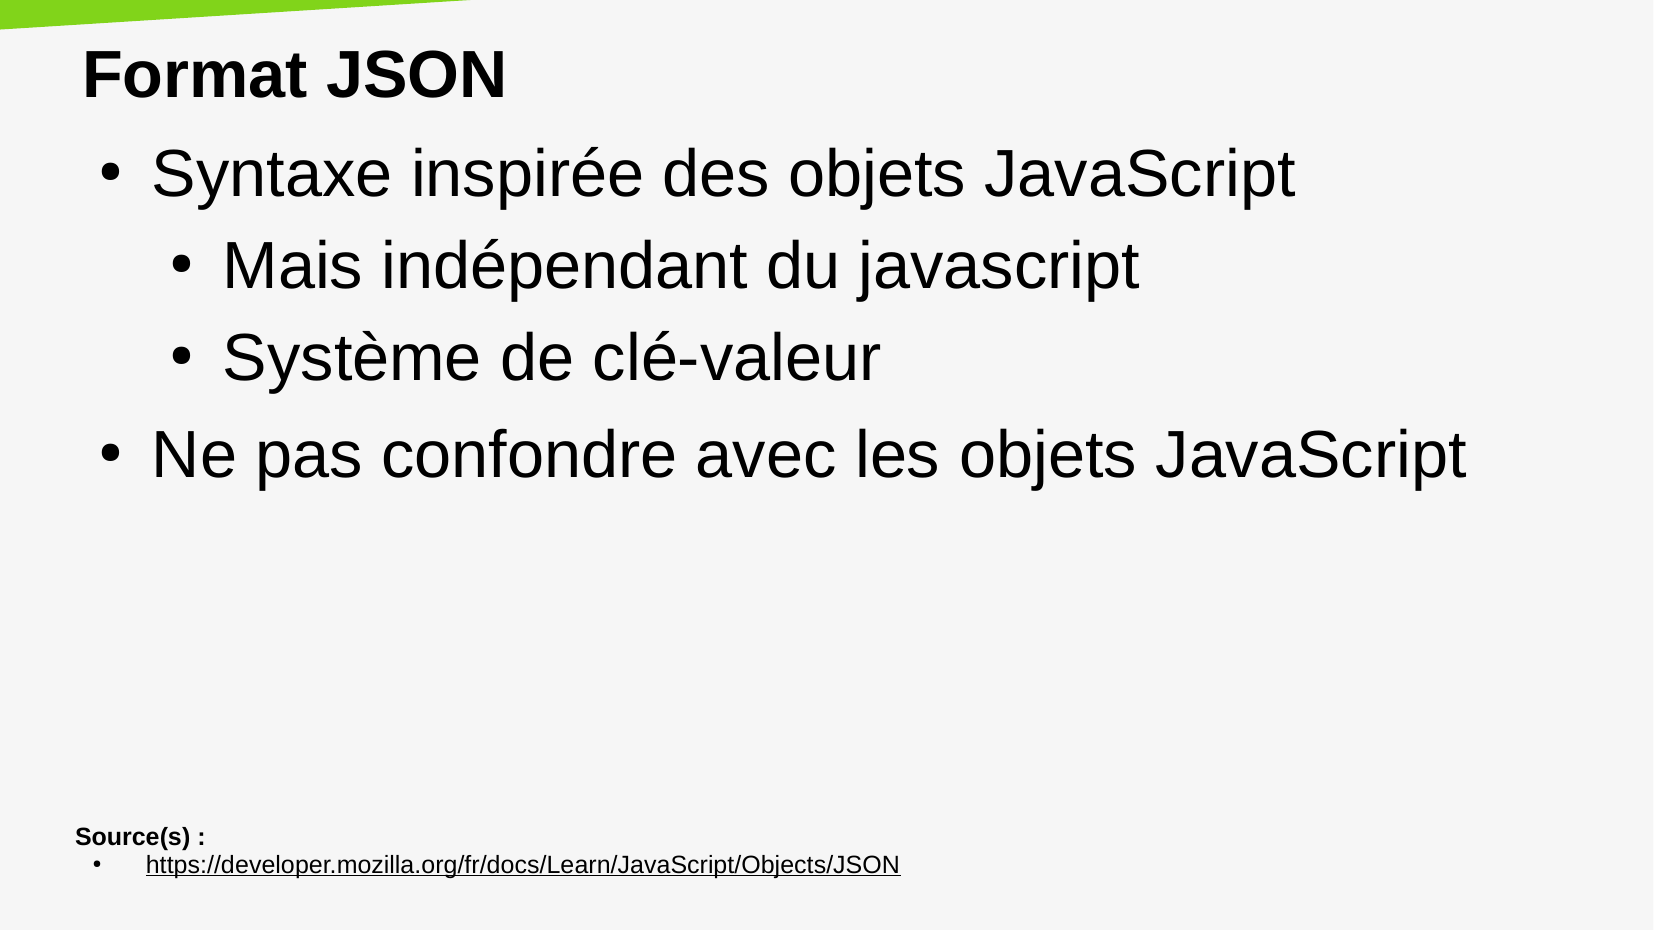

# Format JSON
Syntaxe inspirée des objets JavaScript
Mais indépendant du javascript
Système de clé-valeur
Ne pas confondre avec les objets JavaScript
Source(s) :
https://developer.mozilla.org/fr/docs/Learn/JavaScript/Objects/JSON